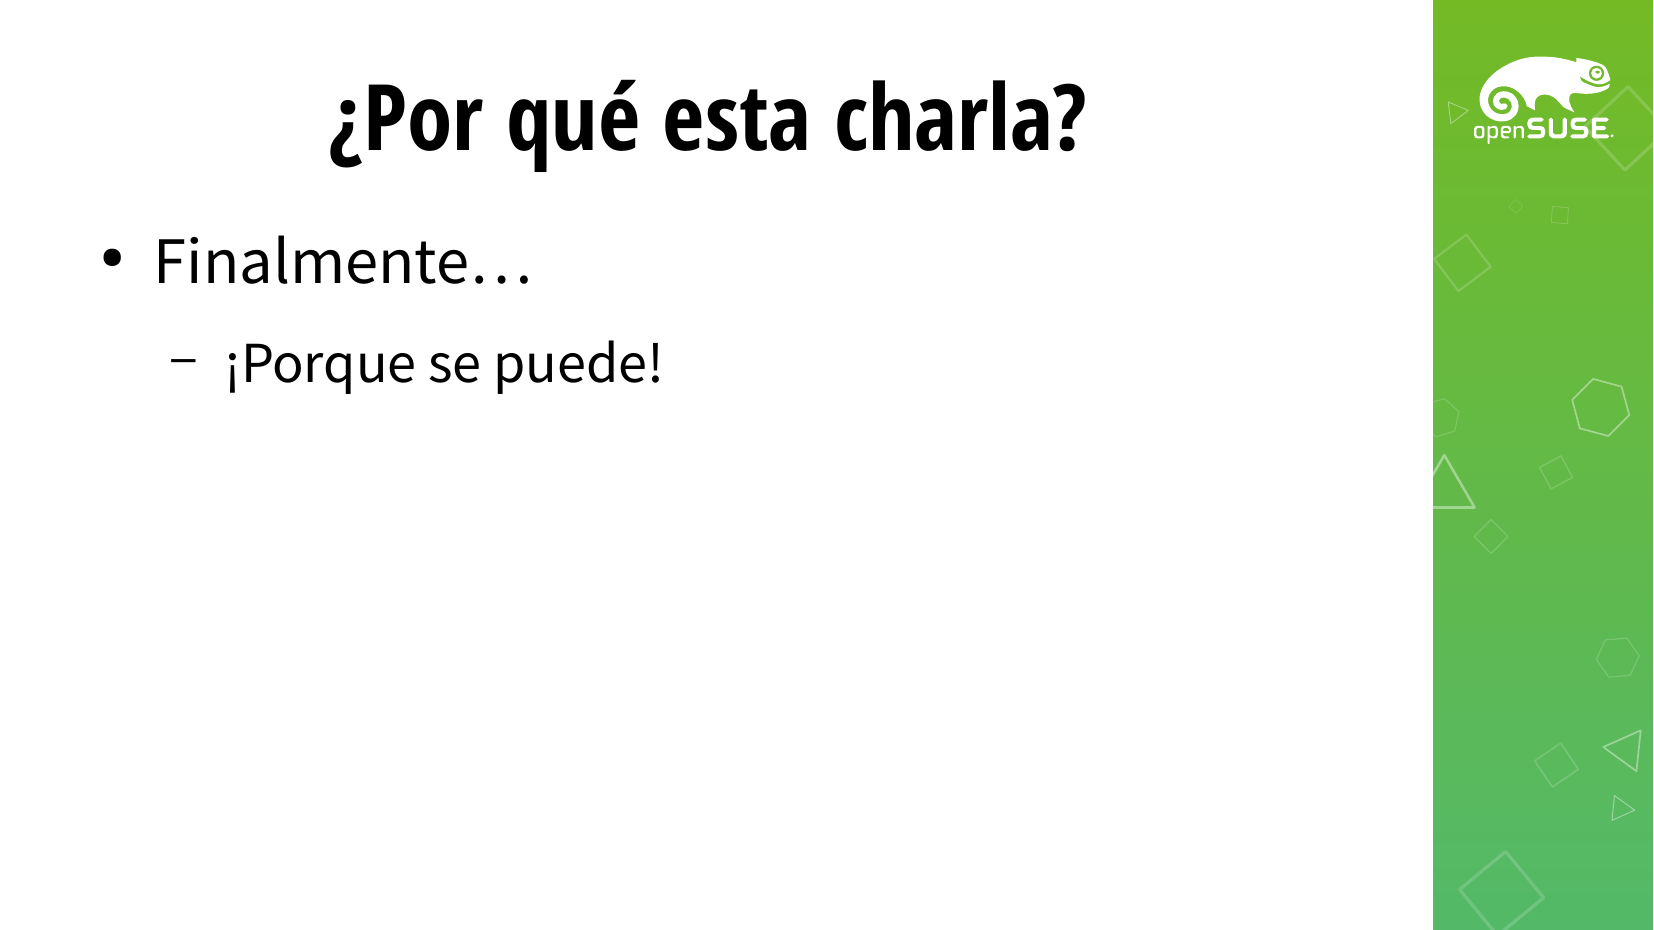

# ¿Por qué esta charla?
Finalmente…
¡Porque se puede!